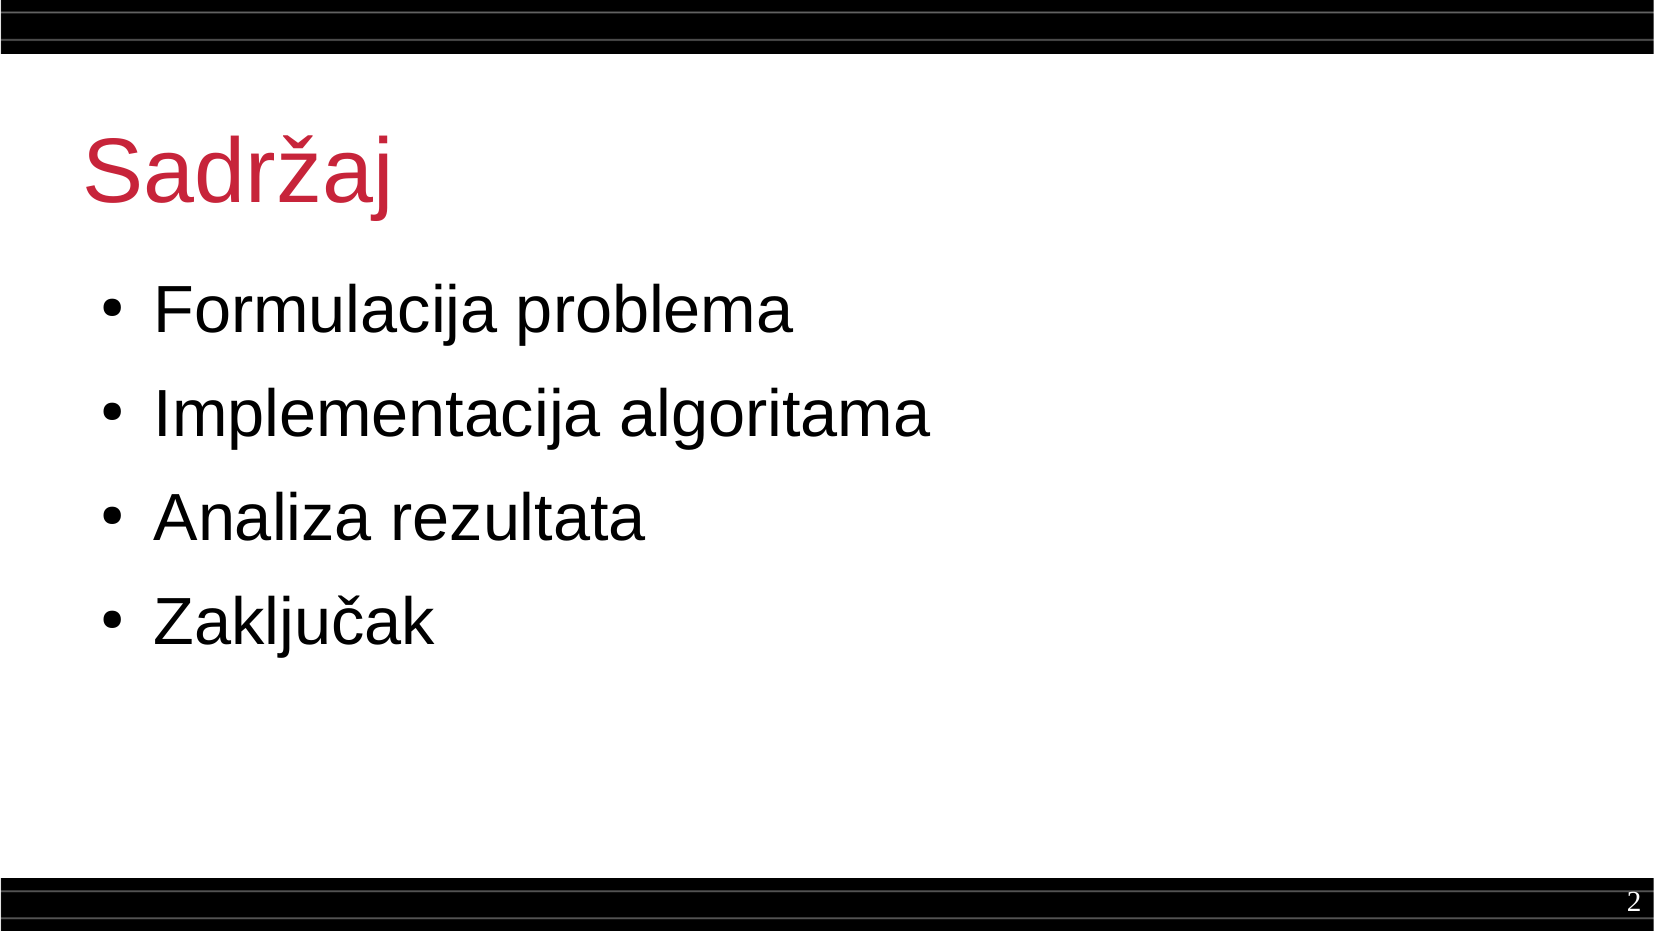

# Sadržaj
Formulacija problema
Implementacija algoritama
Analiza rezultata
Zaključak